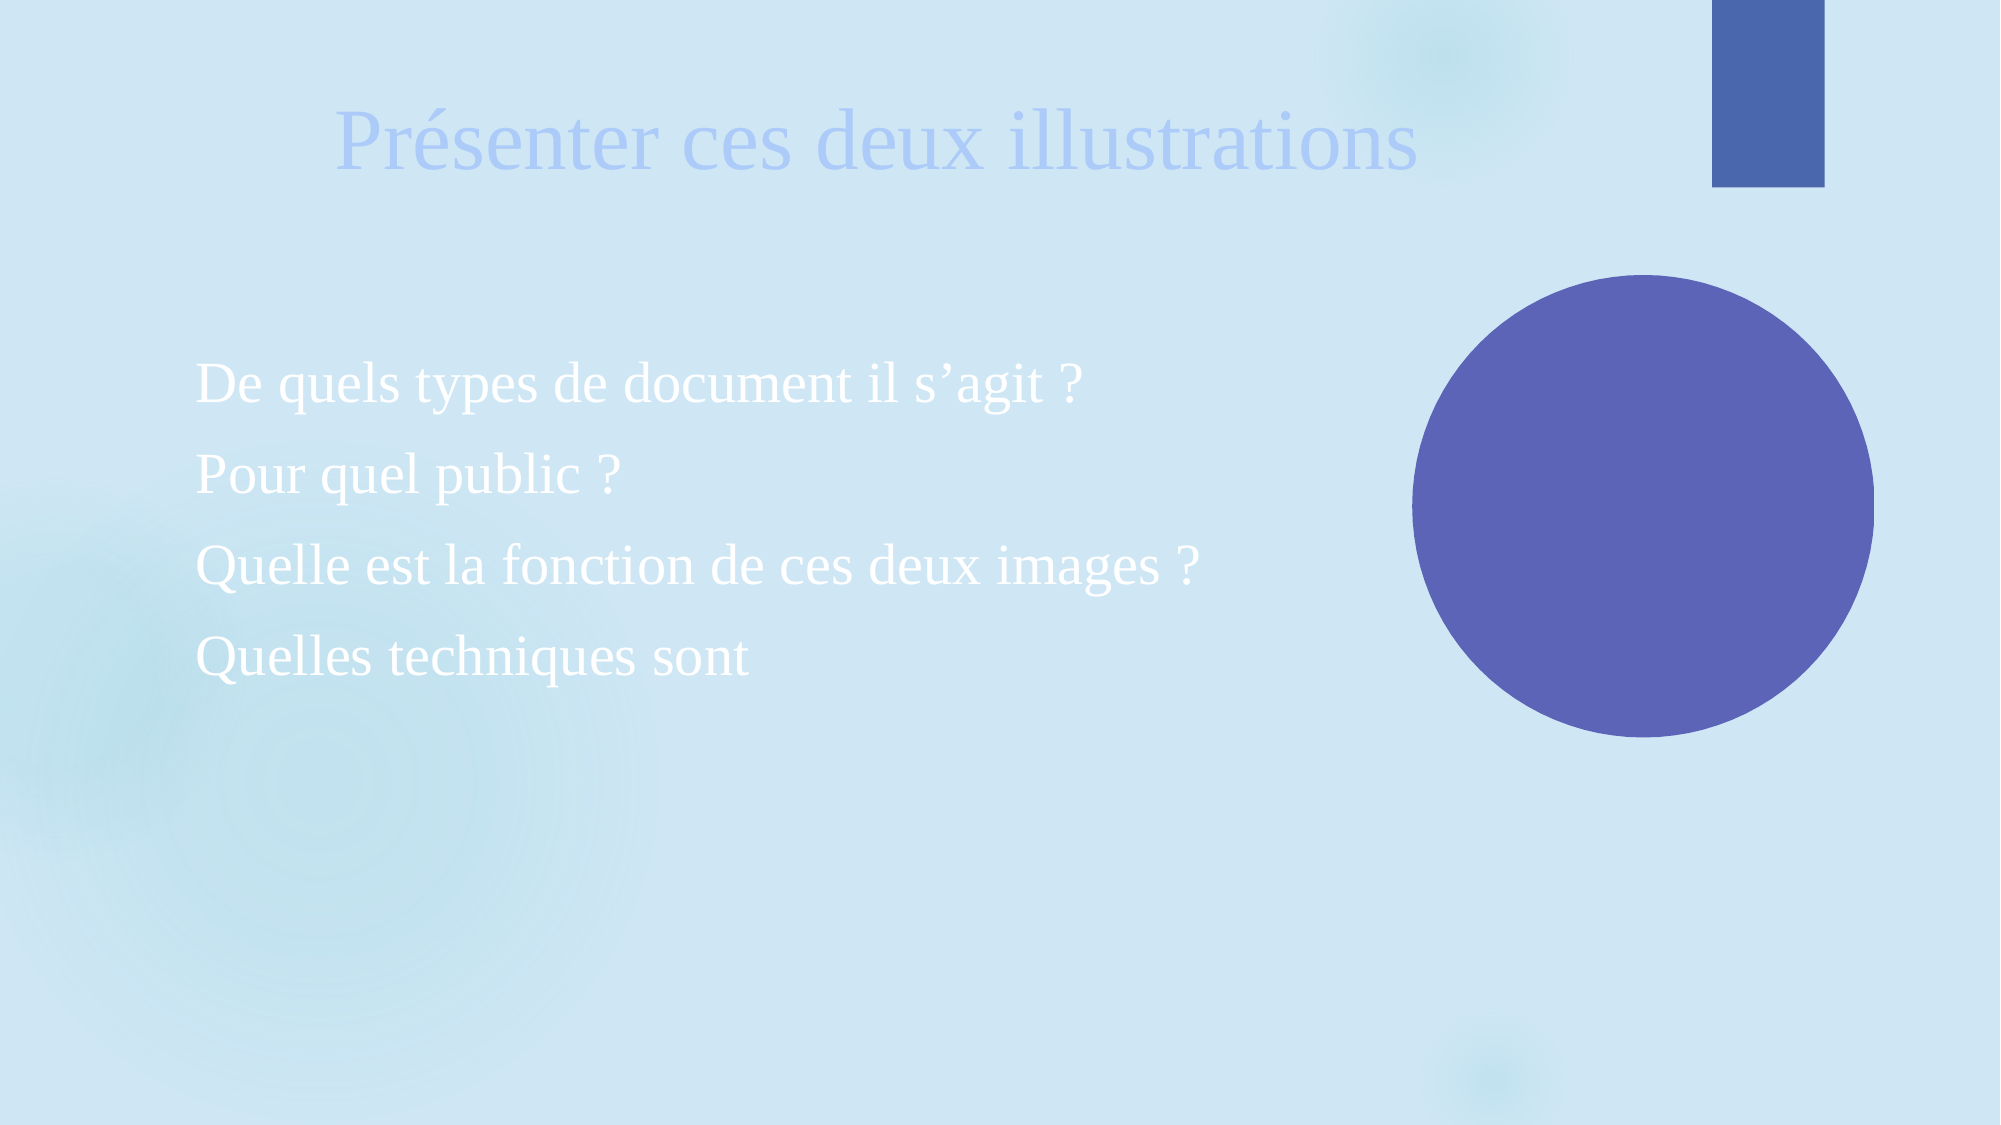

# Présenter ces deux illustrations
De quels types de document il s’agit ?
Pour quel public ?
Quelle est la fonction de ces deux images ?
Quelles techniques sont